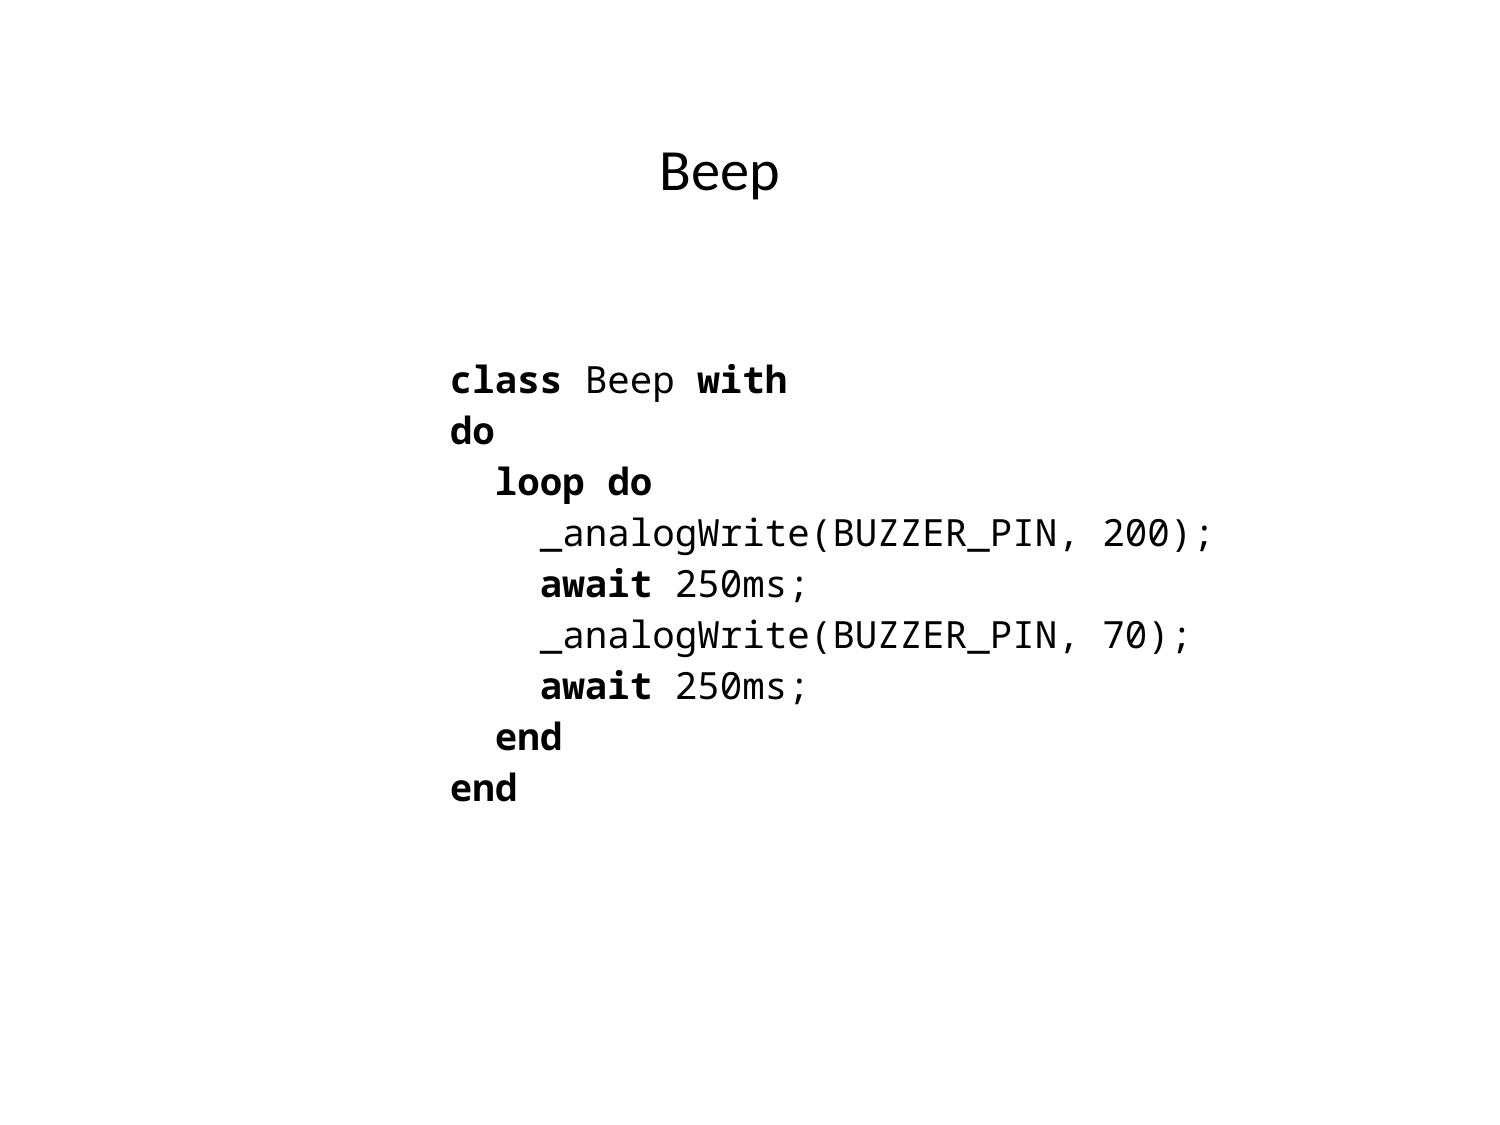

Beep
class Beep with
do
 loop do
 _analogWrite(BUZZER_PIN, 200);
 await 250ms;
 _analogWrite(BUZZER_PIN, 70);
 await 250ms;
 end
end